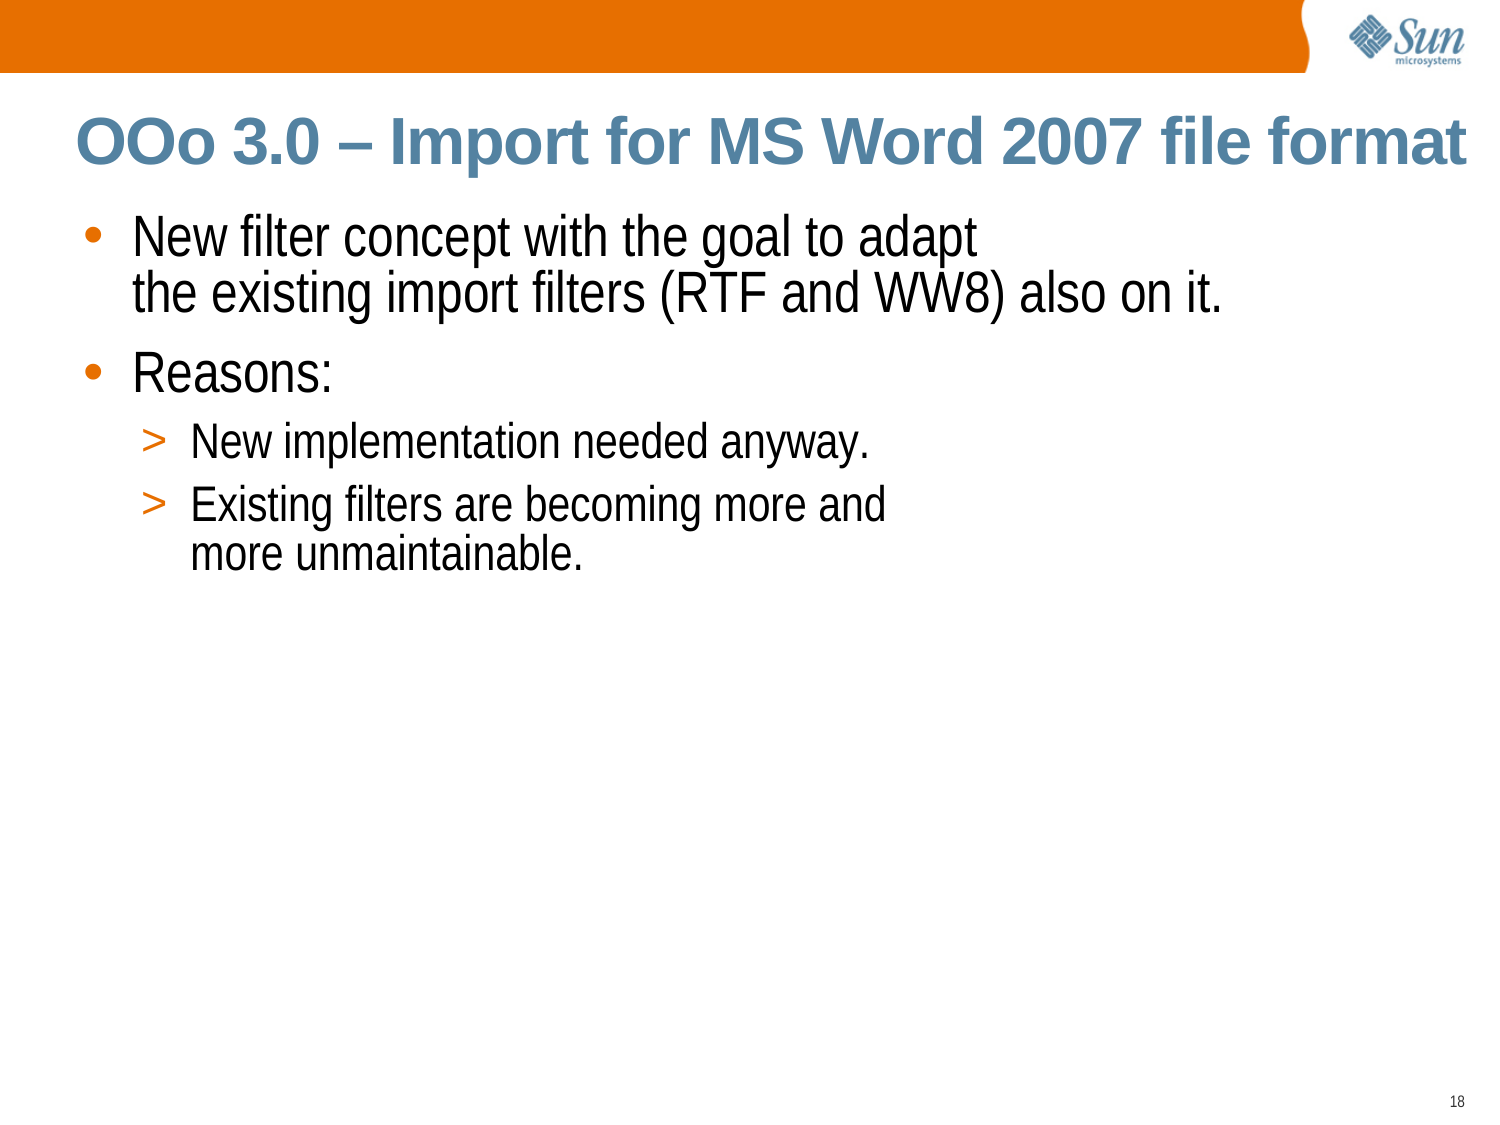

# OOo 3.0 – Import for MS Word 2007 file format
New filter concept with the goal to adapt
the existing import filters (RTF and WW8) also on it.
Reasons:
New implementation needed anyway.
Existing filters are becoming more and
more unmaintainable.